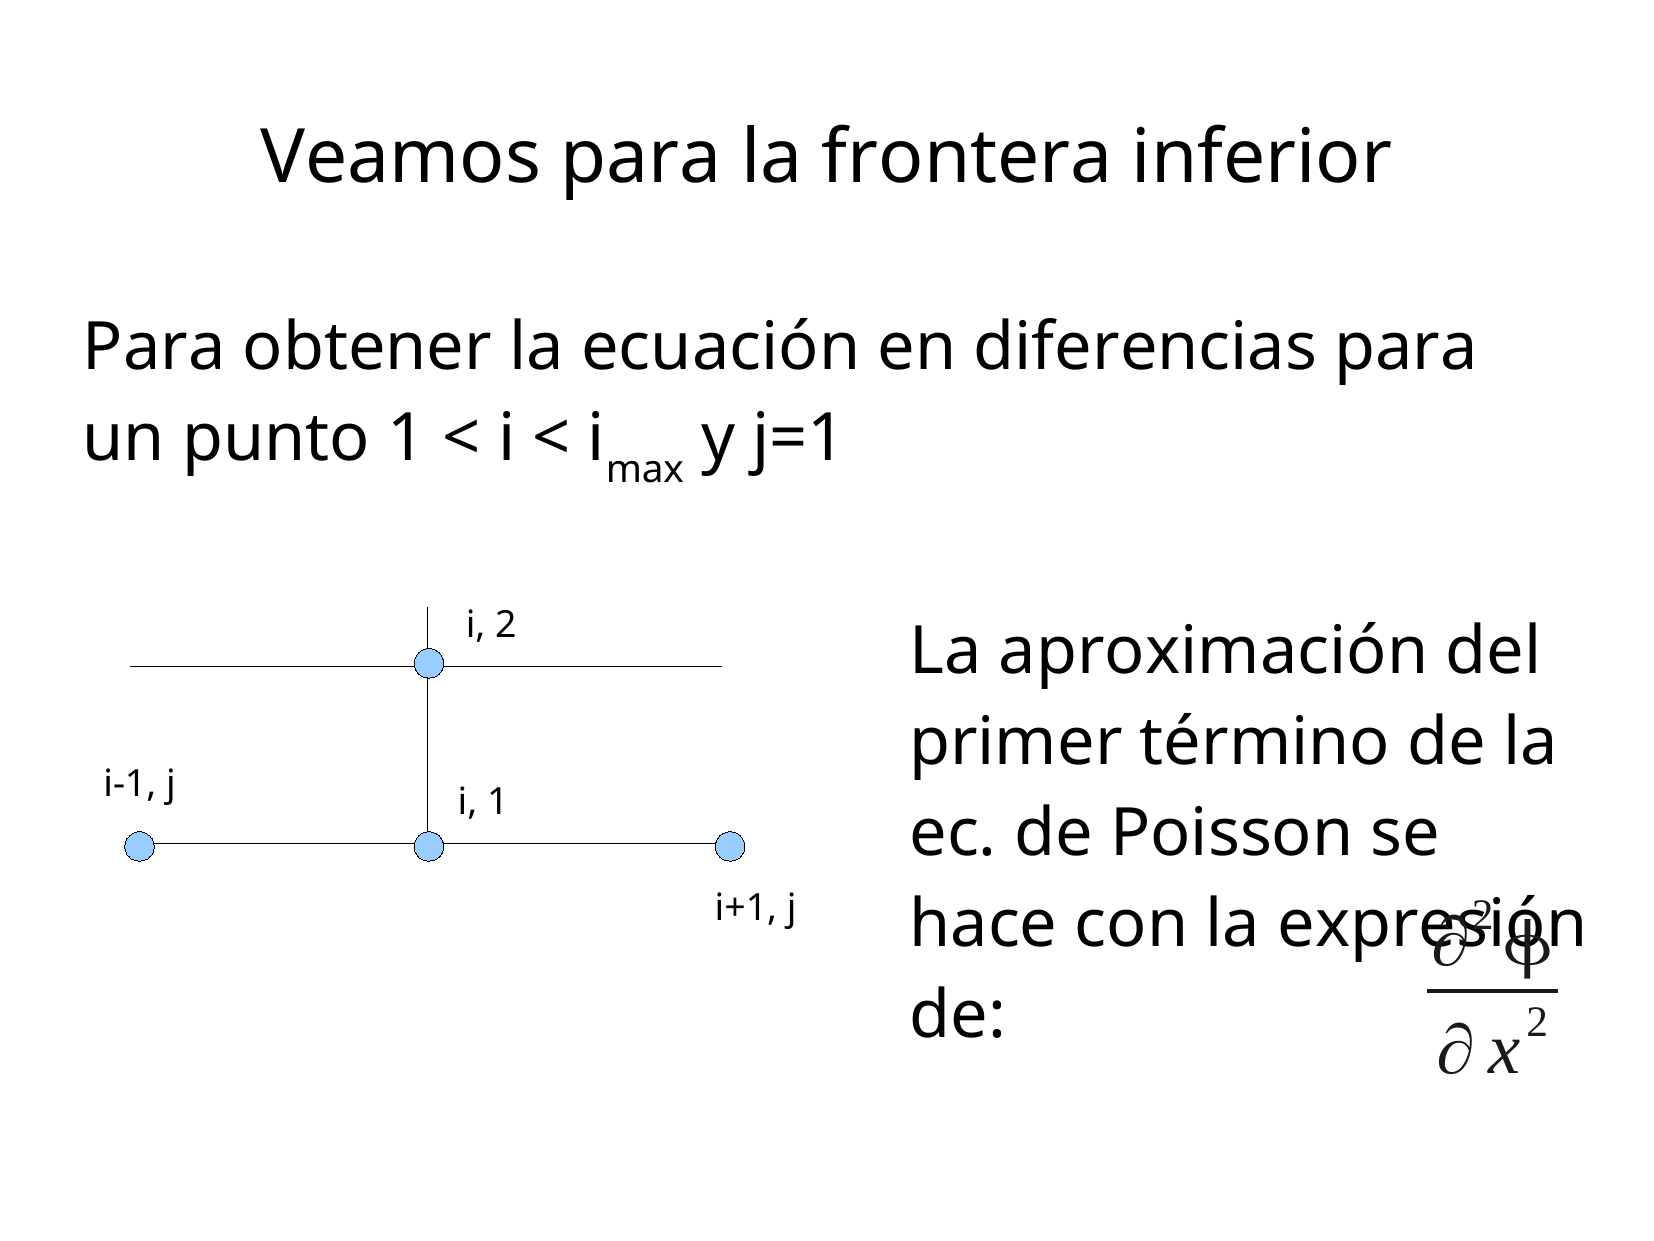

# Veamos para la frontera inferior
Para obtener la ecuación en diferencias para un punto 1 < i < imax y j=1
i, 2
La aproximación del primer término de la ec. de Poisson se hace con la expresión de:
i-1, j
i, 1
i+1, j